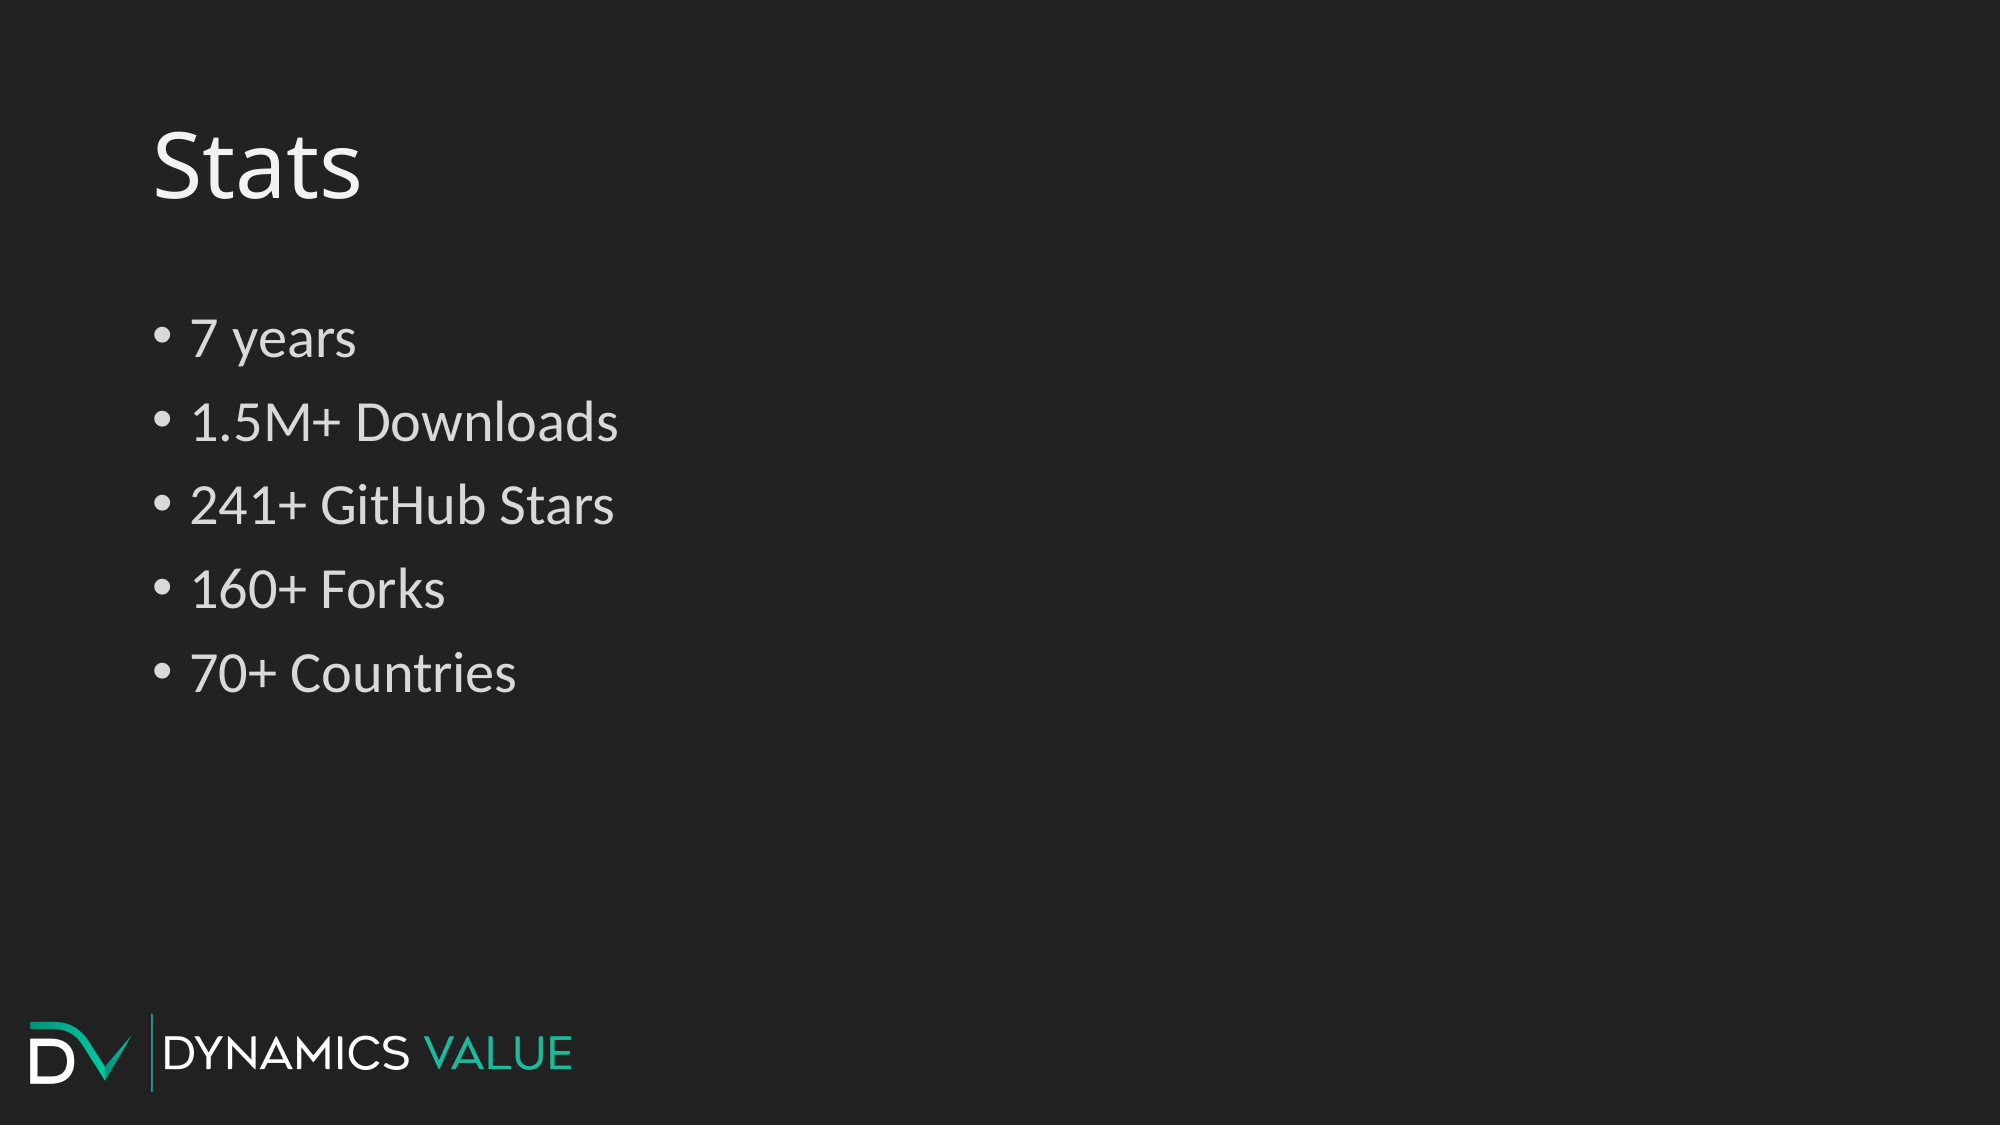

Stats
7 years
1.5M+ Downloads
241+ GitHub Stars
160+ Forks
70+ Countries